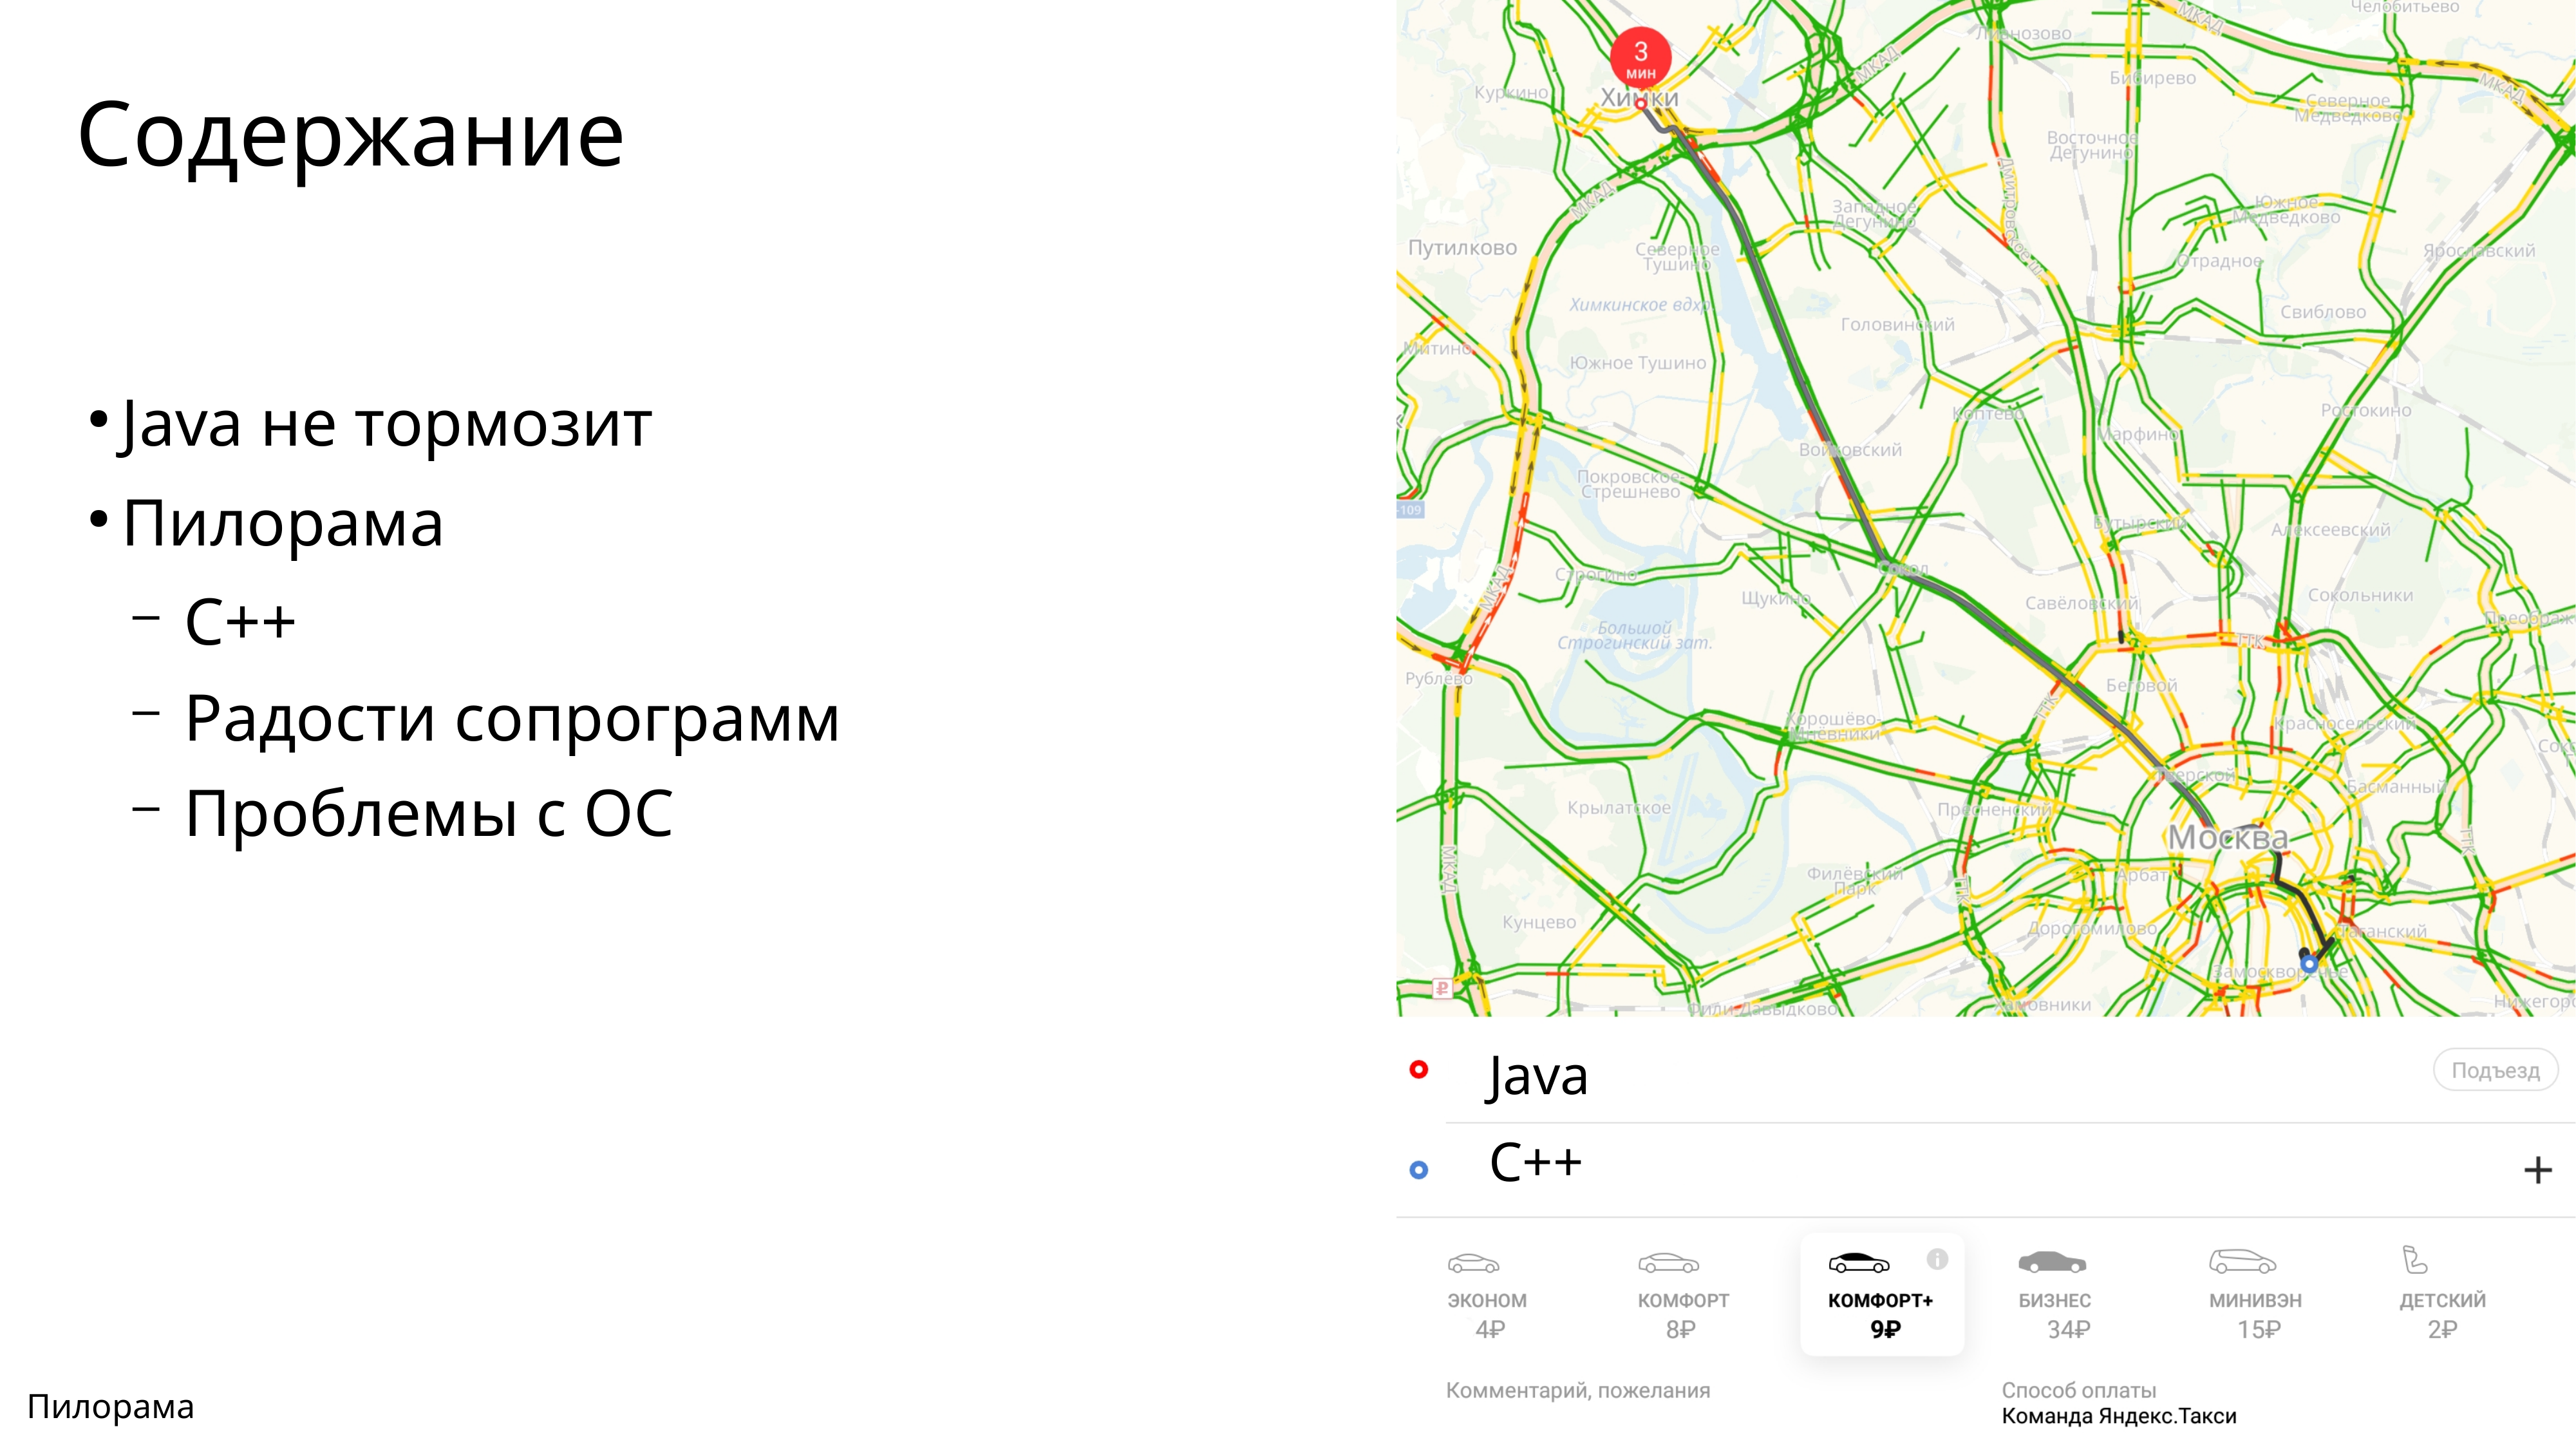

# Содержание
Java не тормозит
Пилорама
 С++
 Радости сопрограмм
 Проблемы с ОС
Java
C++
Пилорама